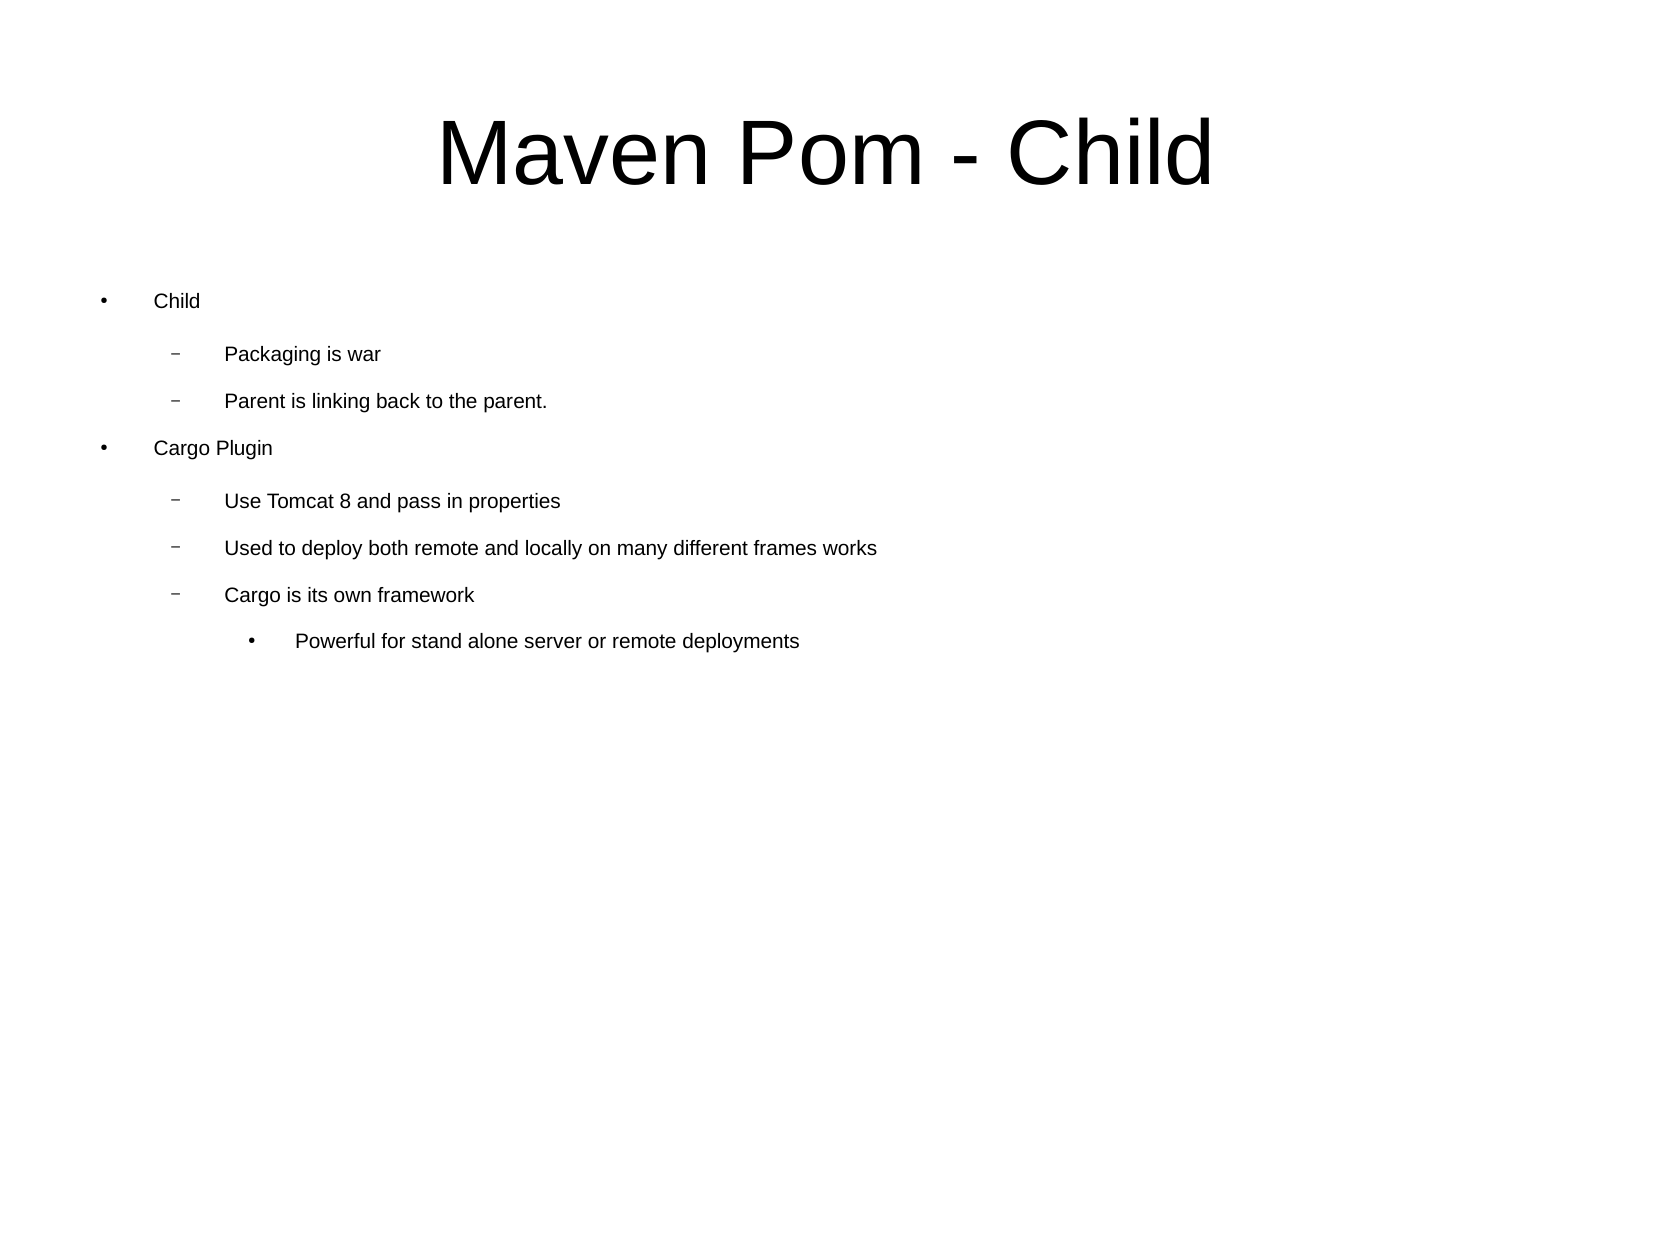

# Maven Pom - Child
Child
Packaging is war
Parent is linking back to the parent.
Cargo Plugin
Use Tomcat 8 and pass in properties
Used to deploy both remote and locally on many different frames works
Cargo is its own framework
Powerful for stand alone server or remote deployments